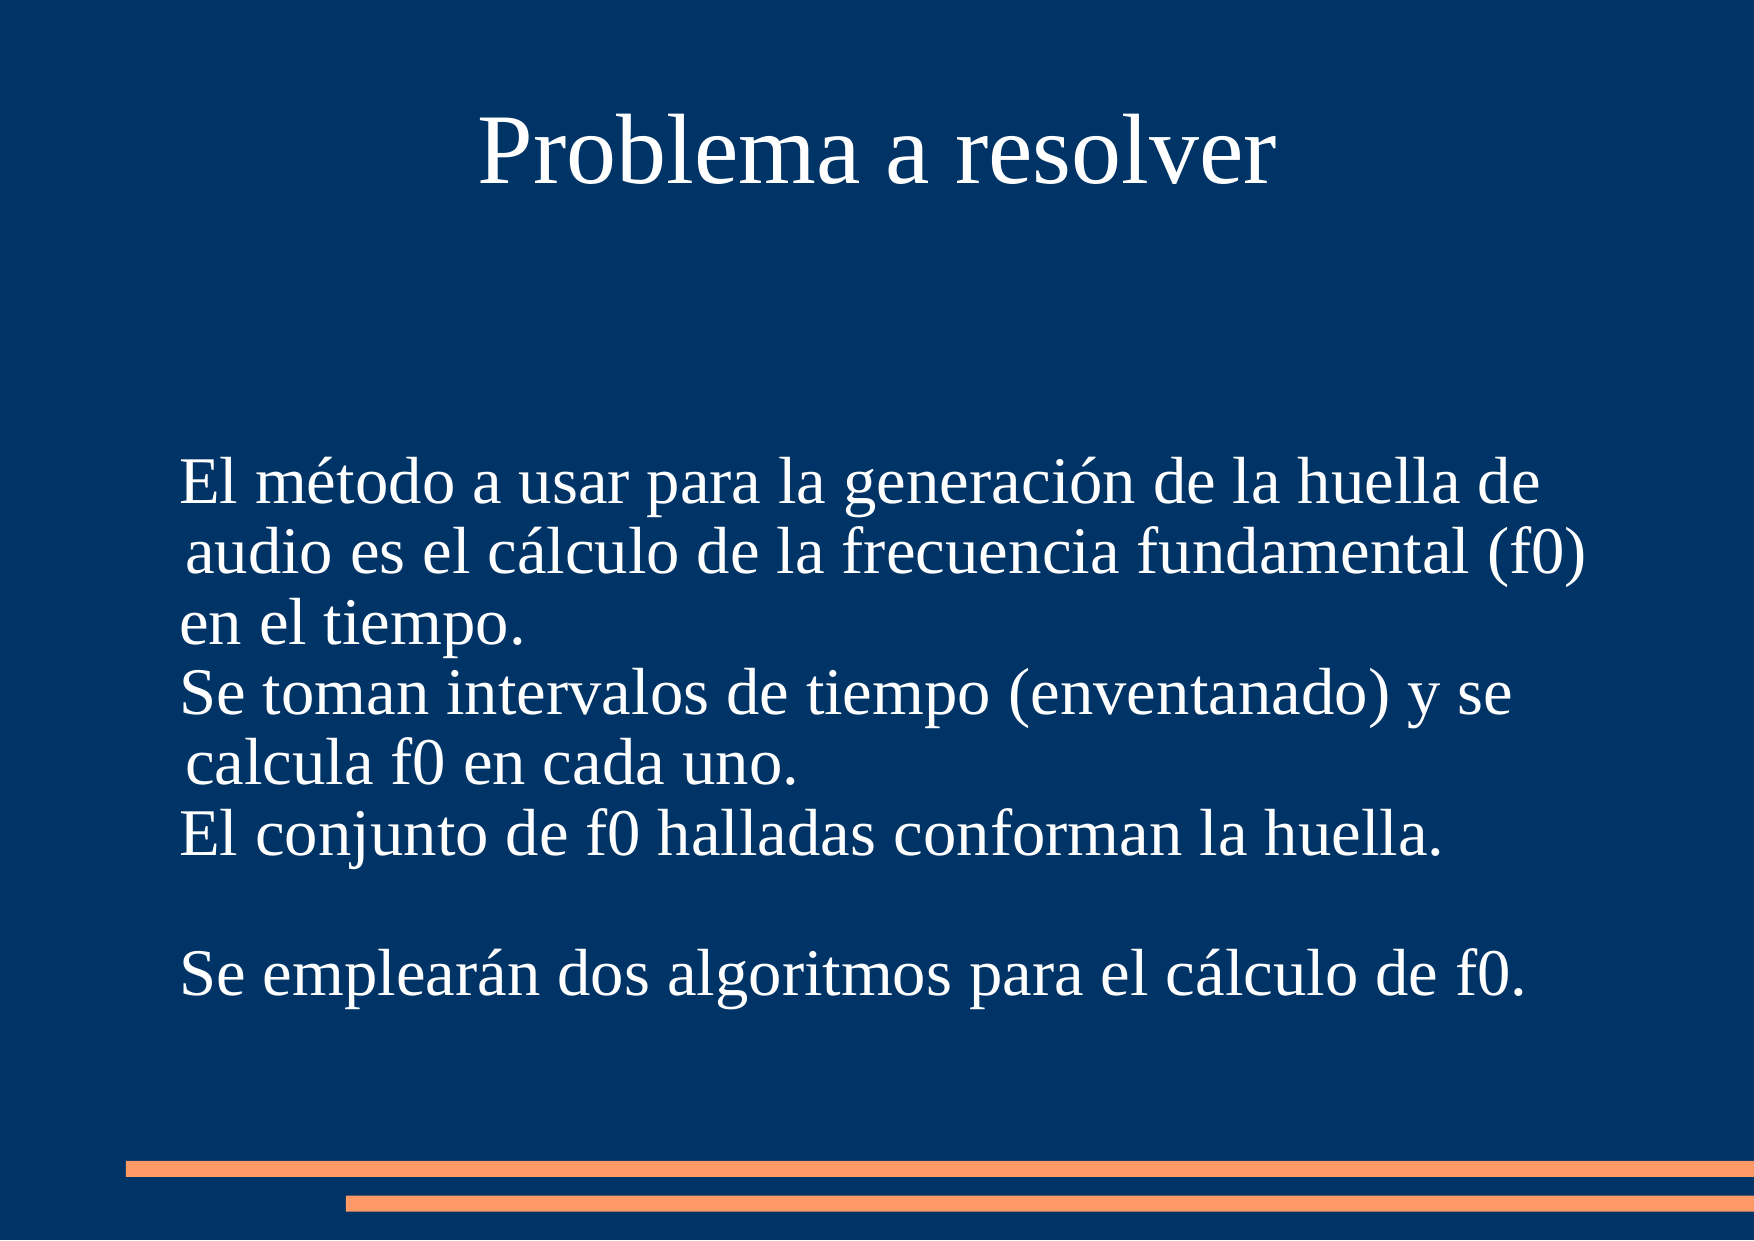

# Problema a resolver
 El método a usar para la generación de la huella de audio es el cálculo de la frecuencia fundamental (f0)
 en el tiempo.
 Se toman intervalos de tiempo (enventanado) y se calcula f0 en cada uno.
 El conjunto de f0 halladas conforman la huella.
 Se emplearán dos algoritmos para el cálculo de f0.